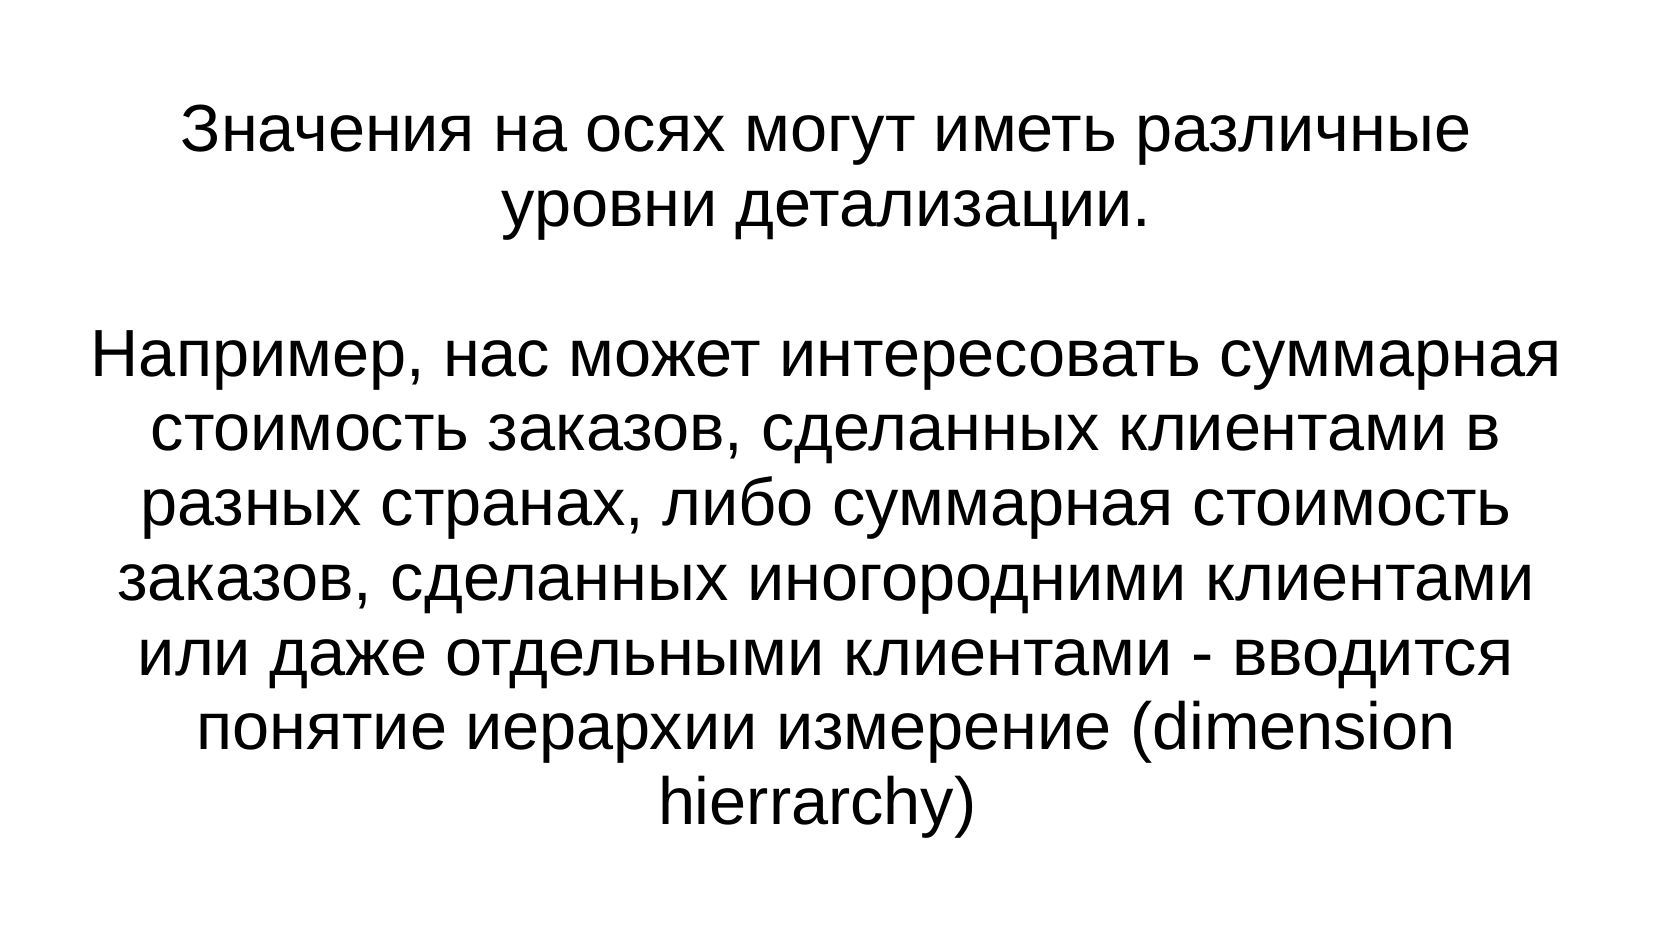

# Значения на осях могут иметь различные уровни детализации.
Например, нас может интересовать суммарная стоимость заказов, сделанных клиентами в разных странах, либо суммарная стоимость заказов, сделанных иногородними клиентами или даже отдельными клиентами - вводится понятие иерархии измерение (dimension hierrarchy)